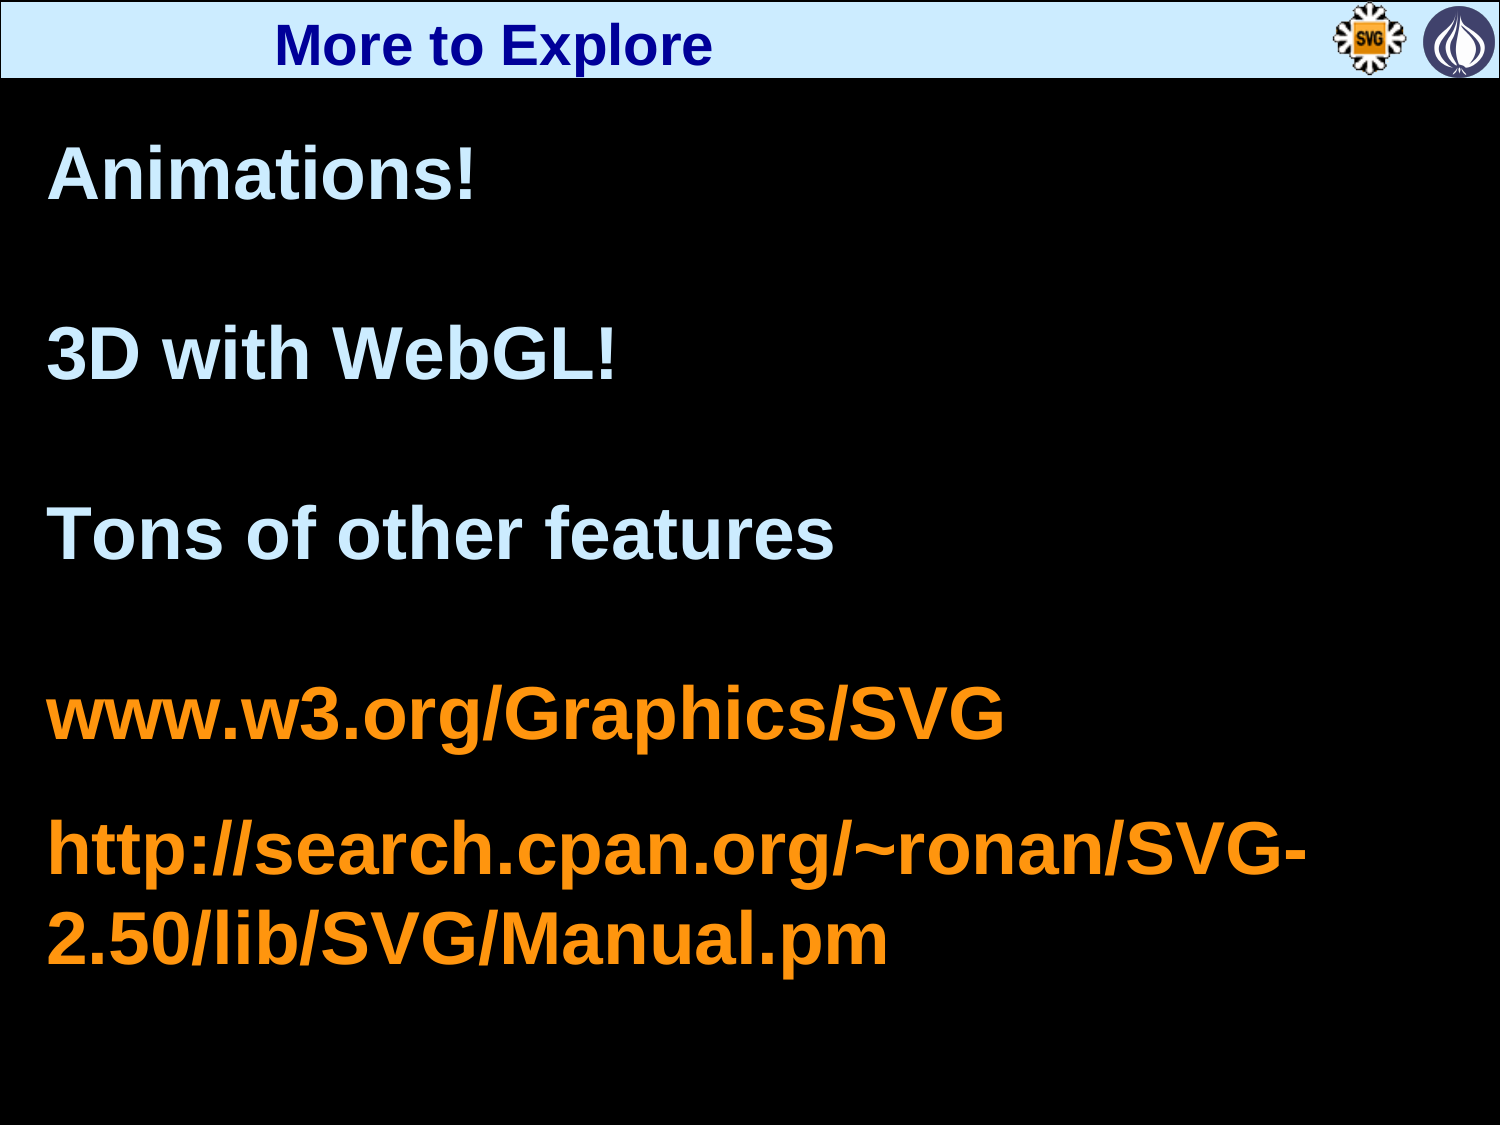

More to Explore
Animations!
3D with WebGL!
Tons of other features
www.w3.org/Graphics/SVG
http://search.cpan.org/~ronan/SVG-2.50/lib/SVG/Manual.pm